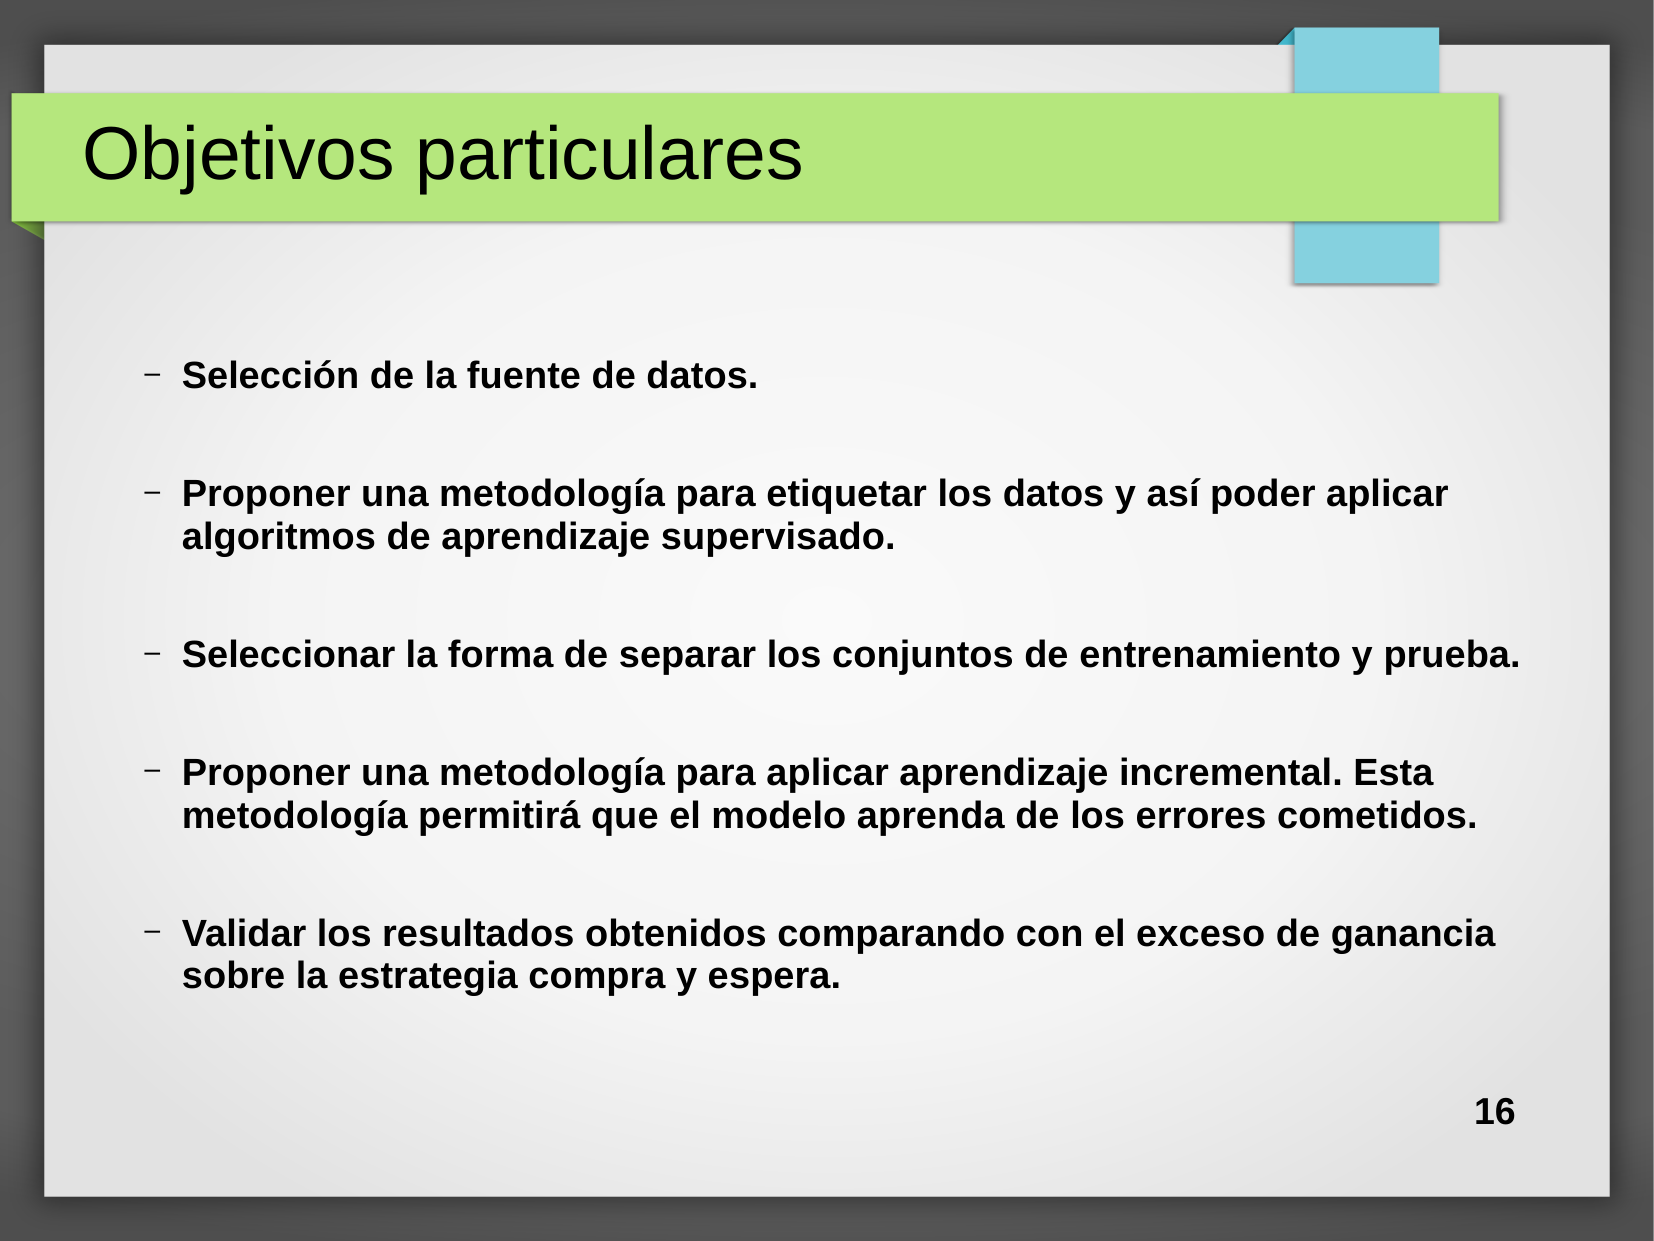

# Objetivos particulares
Selección de la fuente de datos.
Proponer una metodología para etiquetar los datos y así poder aplicar algoritmos de aprendizaje supervisado.
Seleccionar la forma de separar los conjuntos de entrenamiento y prueba.
Proponer una metodología para aplicar aprendizaje incremental. Esta metodología permitirá que el modelo aprenda de los errores cometidos.
Validar los resultados obtenidos comparando con el exceso de ganancia sobre la estrategia compra y espera.